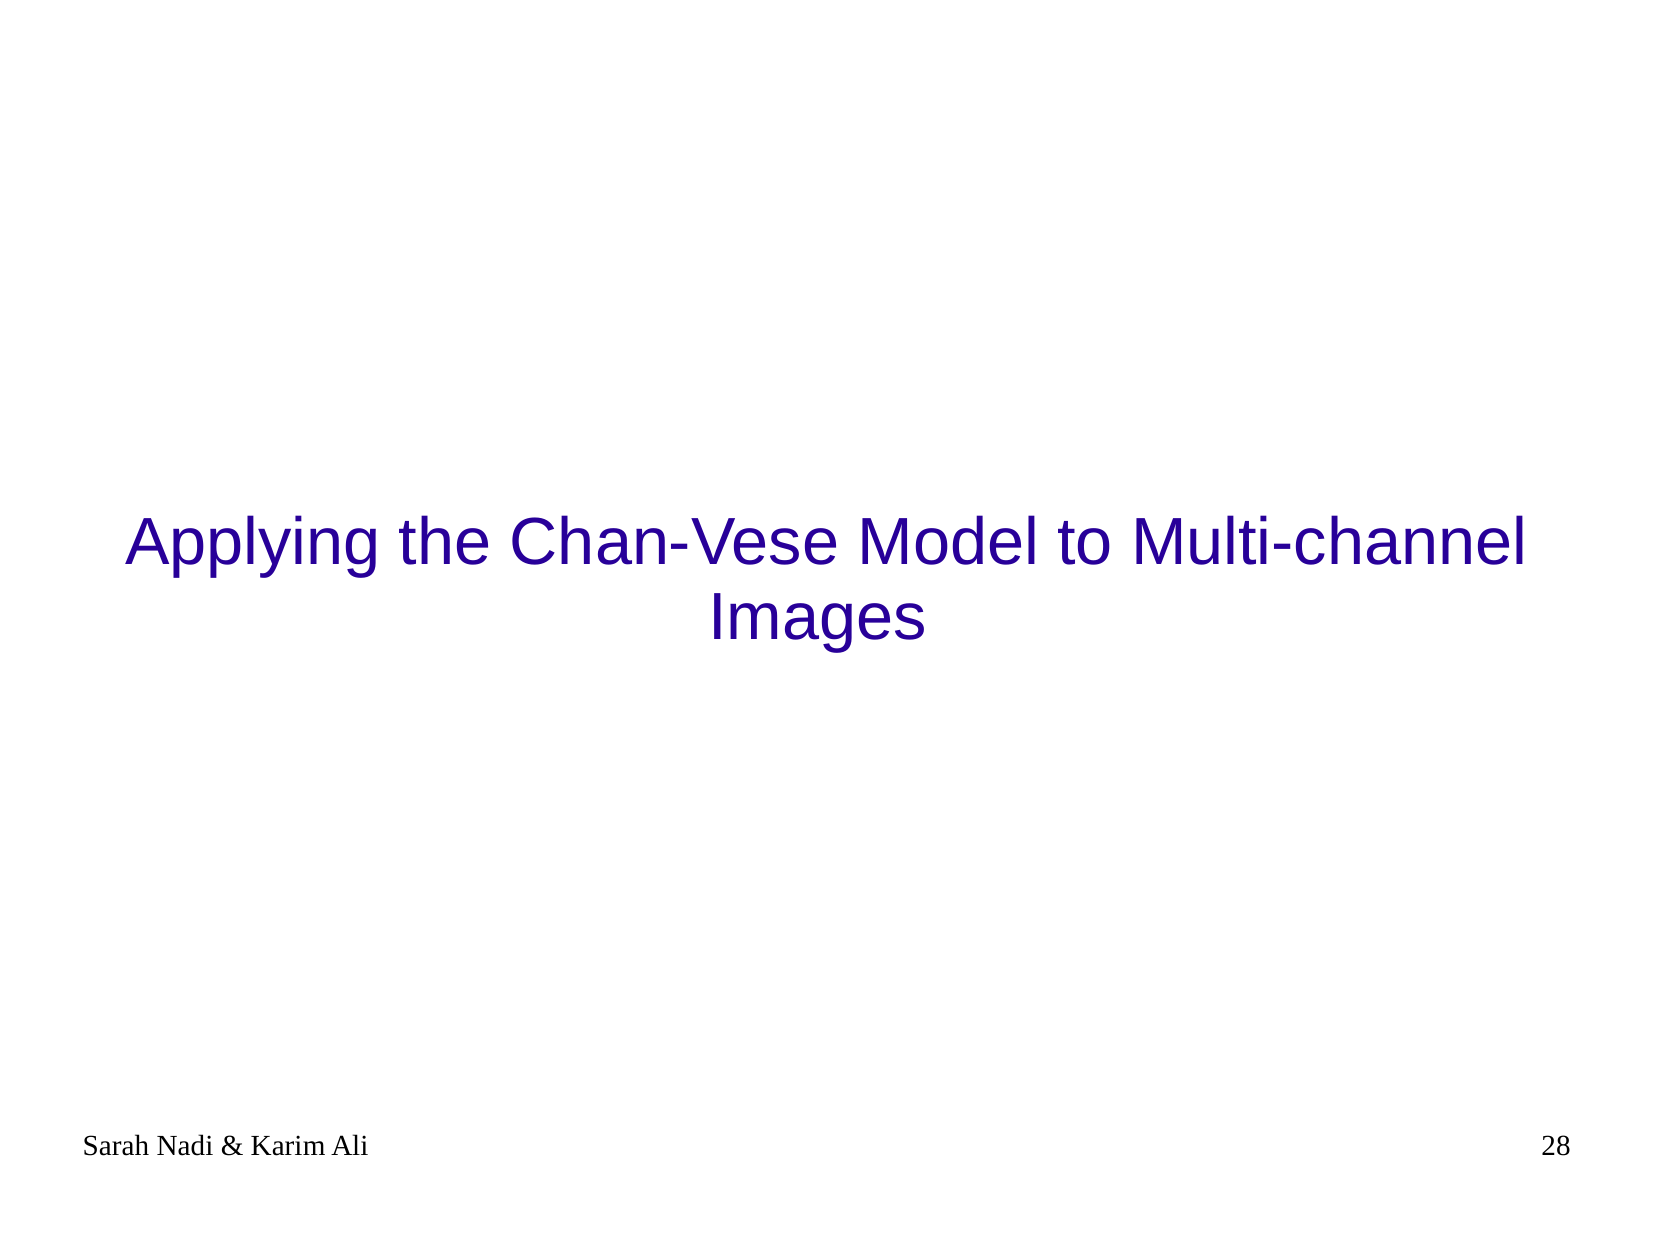

# Applying the Chan-Vese Model to Multi-channel Images
Sarah Nadi & Karim Ali
28